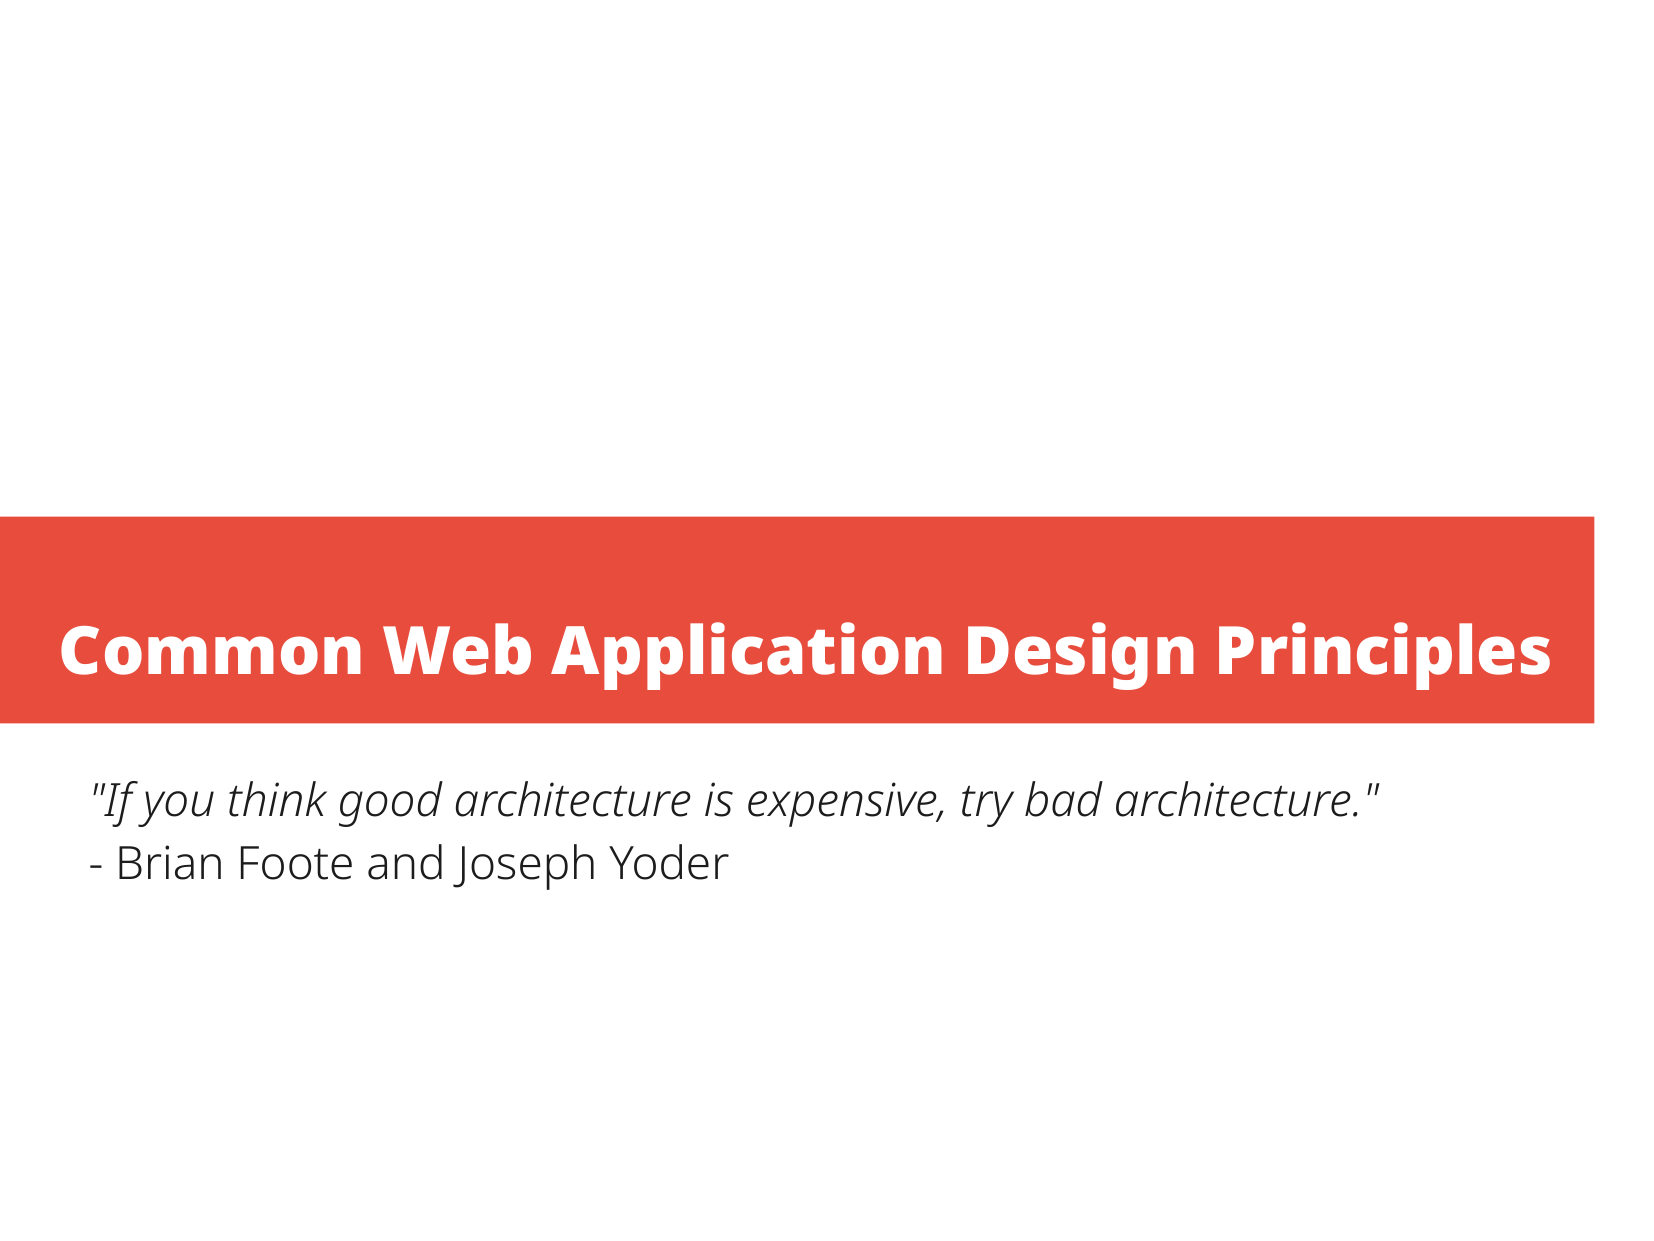

# Common Web Application Design Principles
"If you think good architecture is expensive, try bad architecture."
- Brian Foote and Joseph Yoder